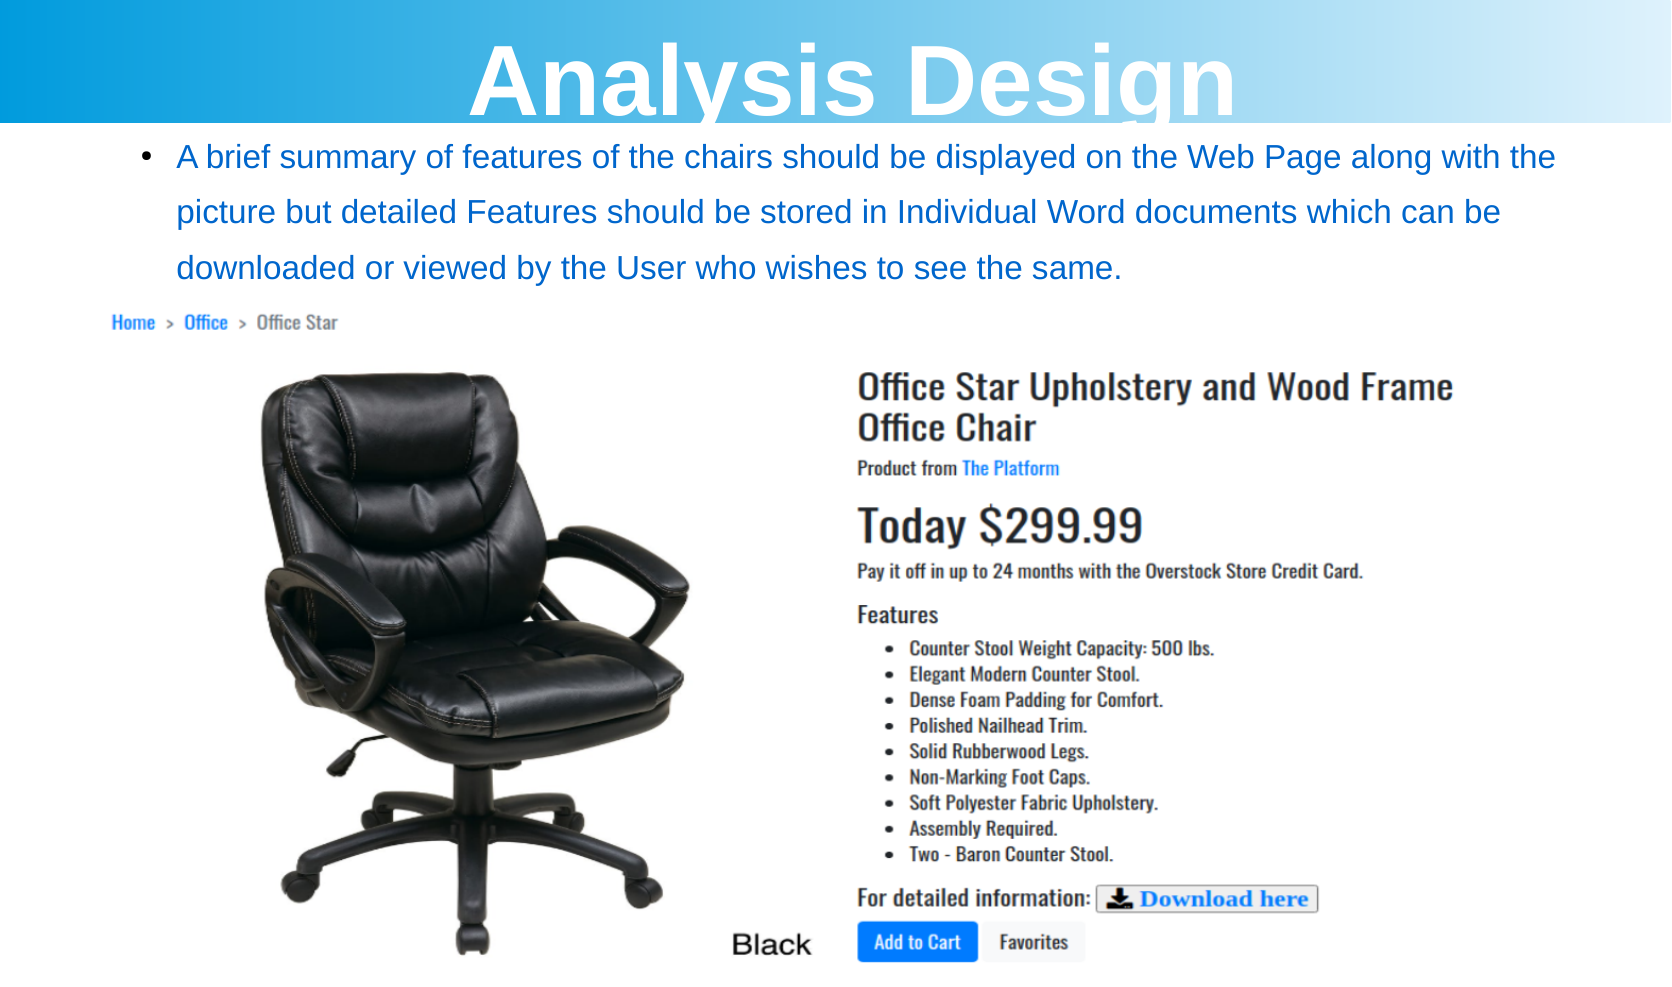

# Analysis Design
A brief summary of features of the chairs should be displayed on the Web Page along with the picture but detailed Features should be stored in Individual Word documents which can be downloaded or viewed by the User who wishes to see the same.